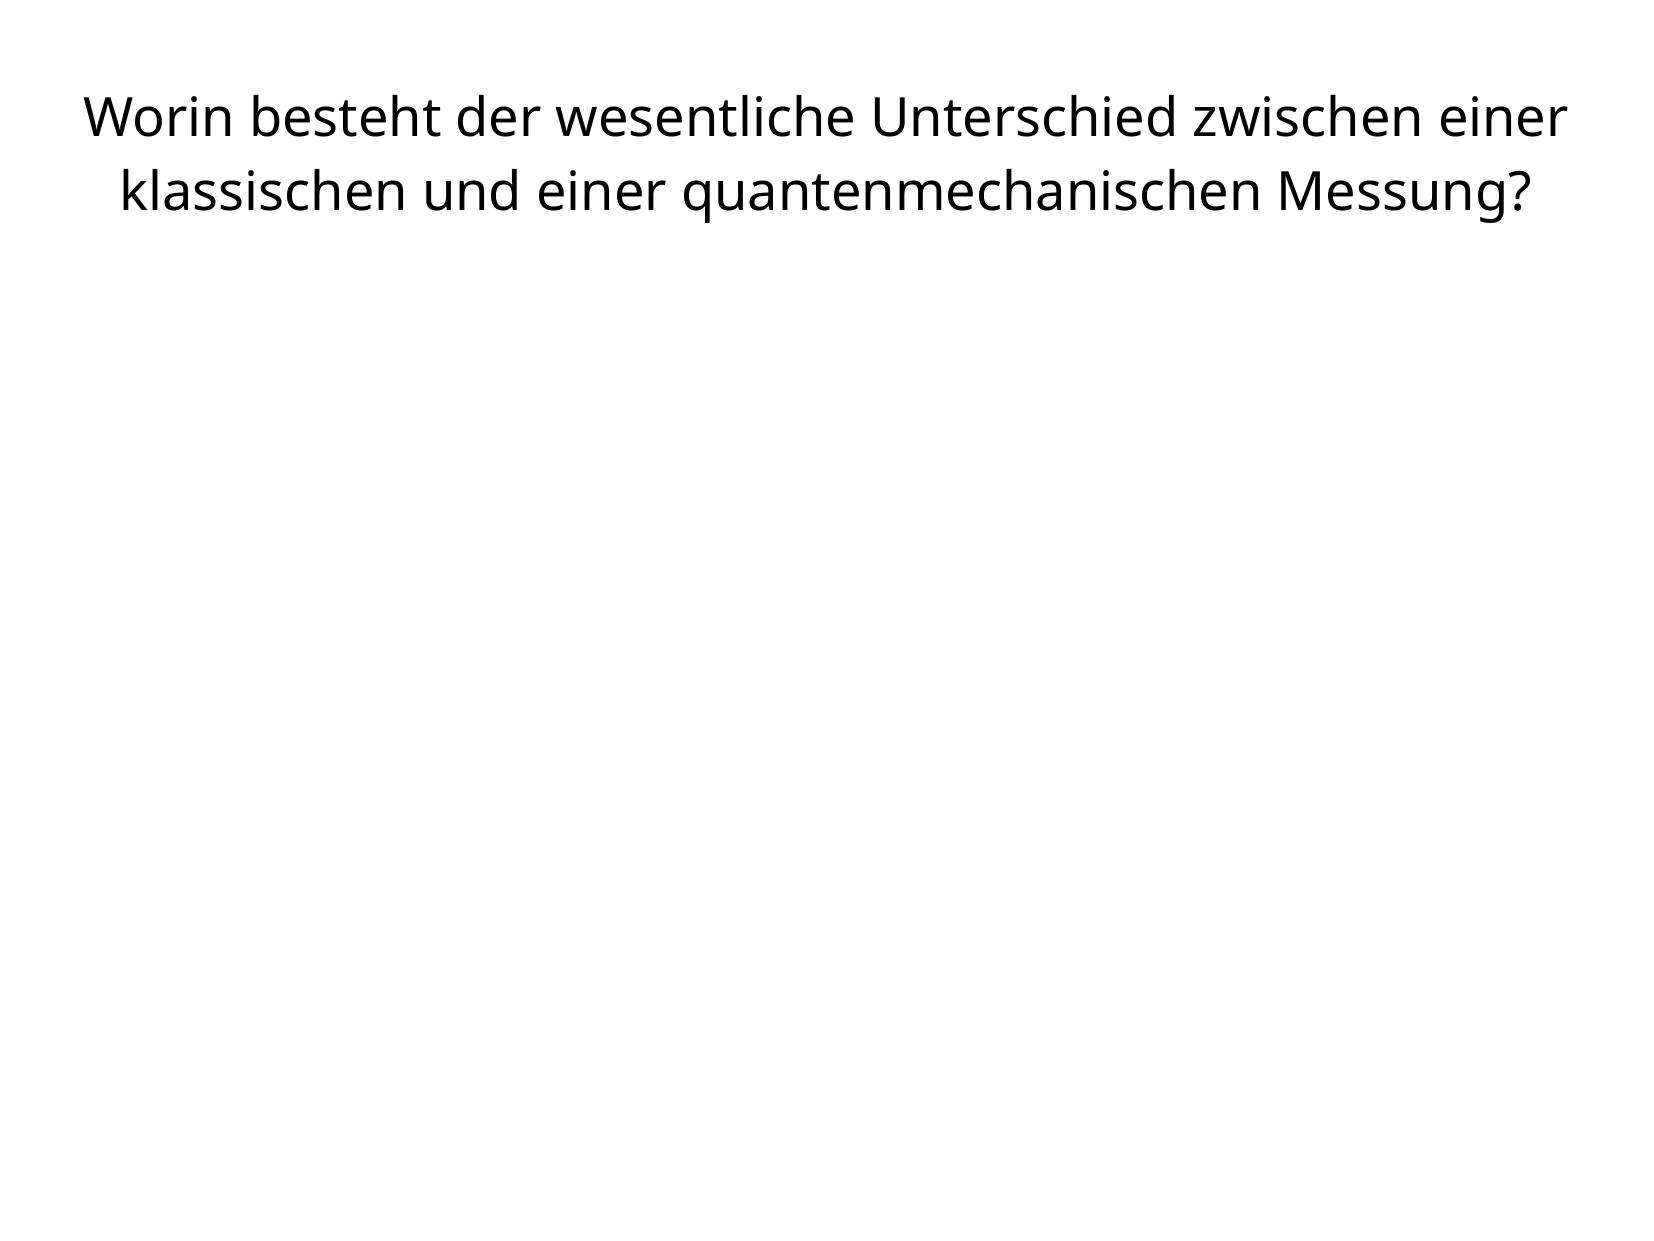

# Worin besteht der wesentliche Unterschied zwischen einer klassischen und einer quantenmechanischen Messung?